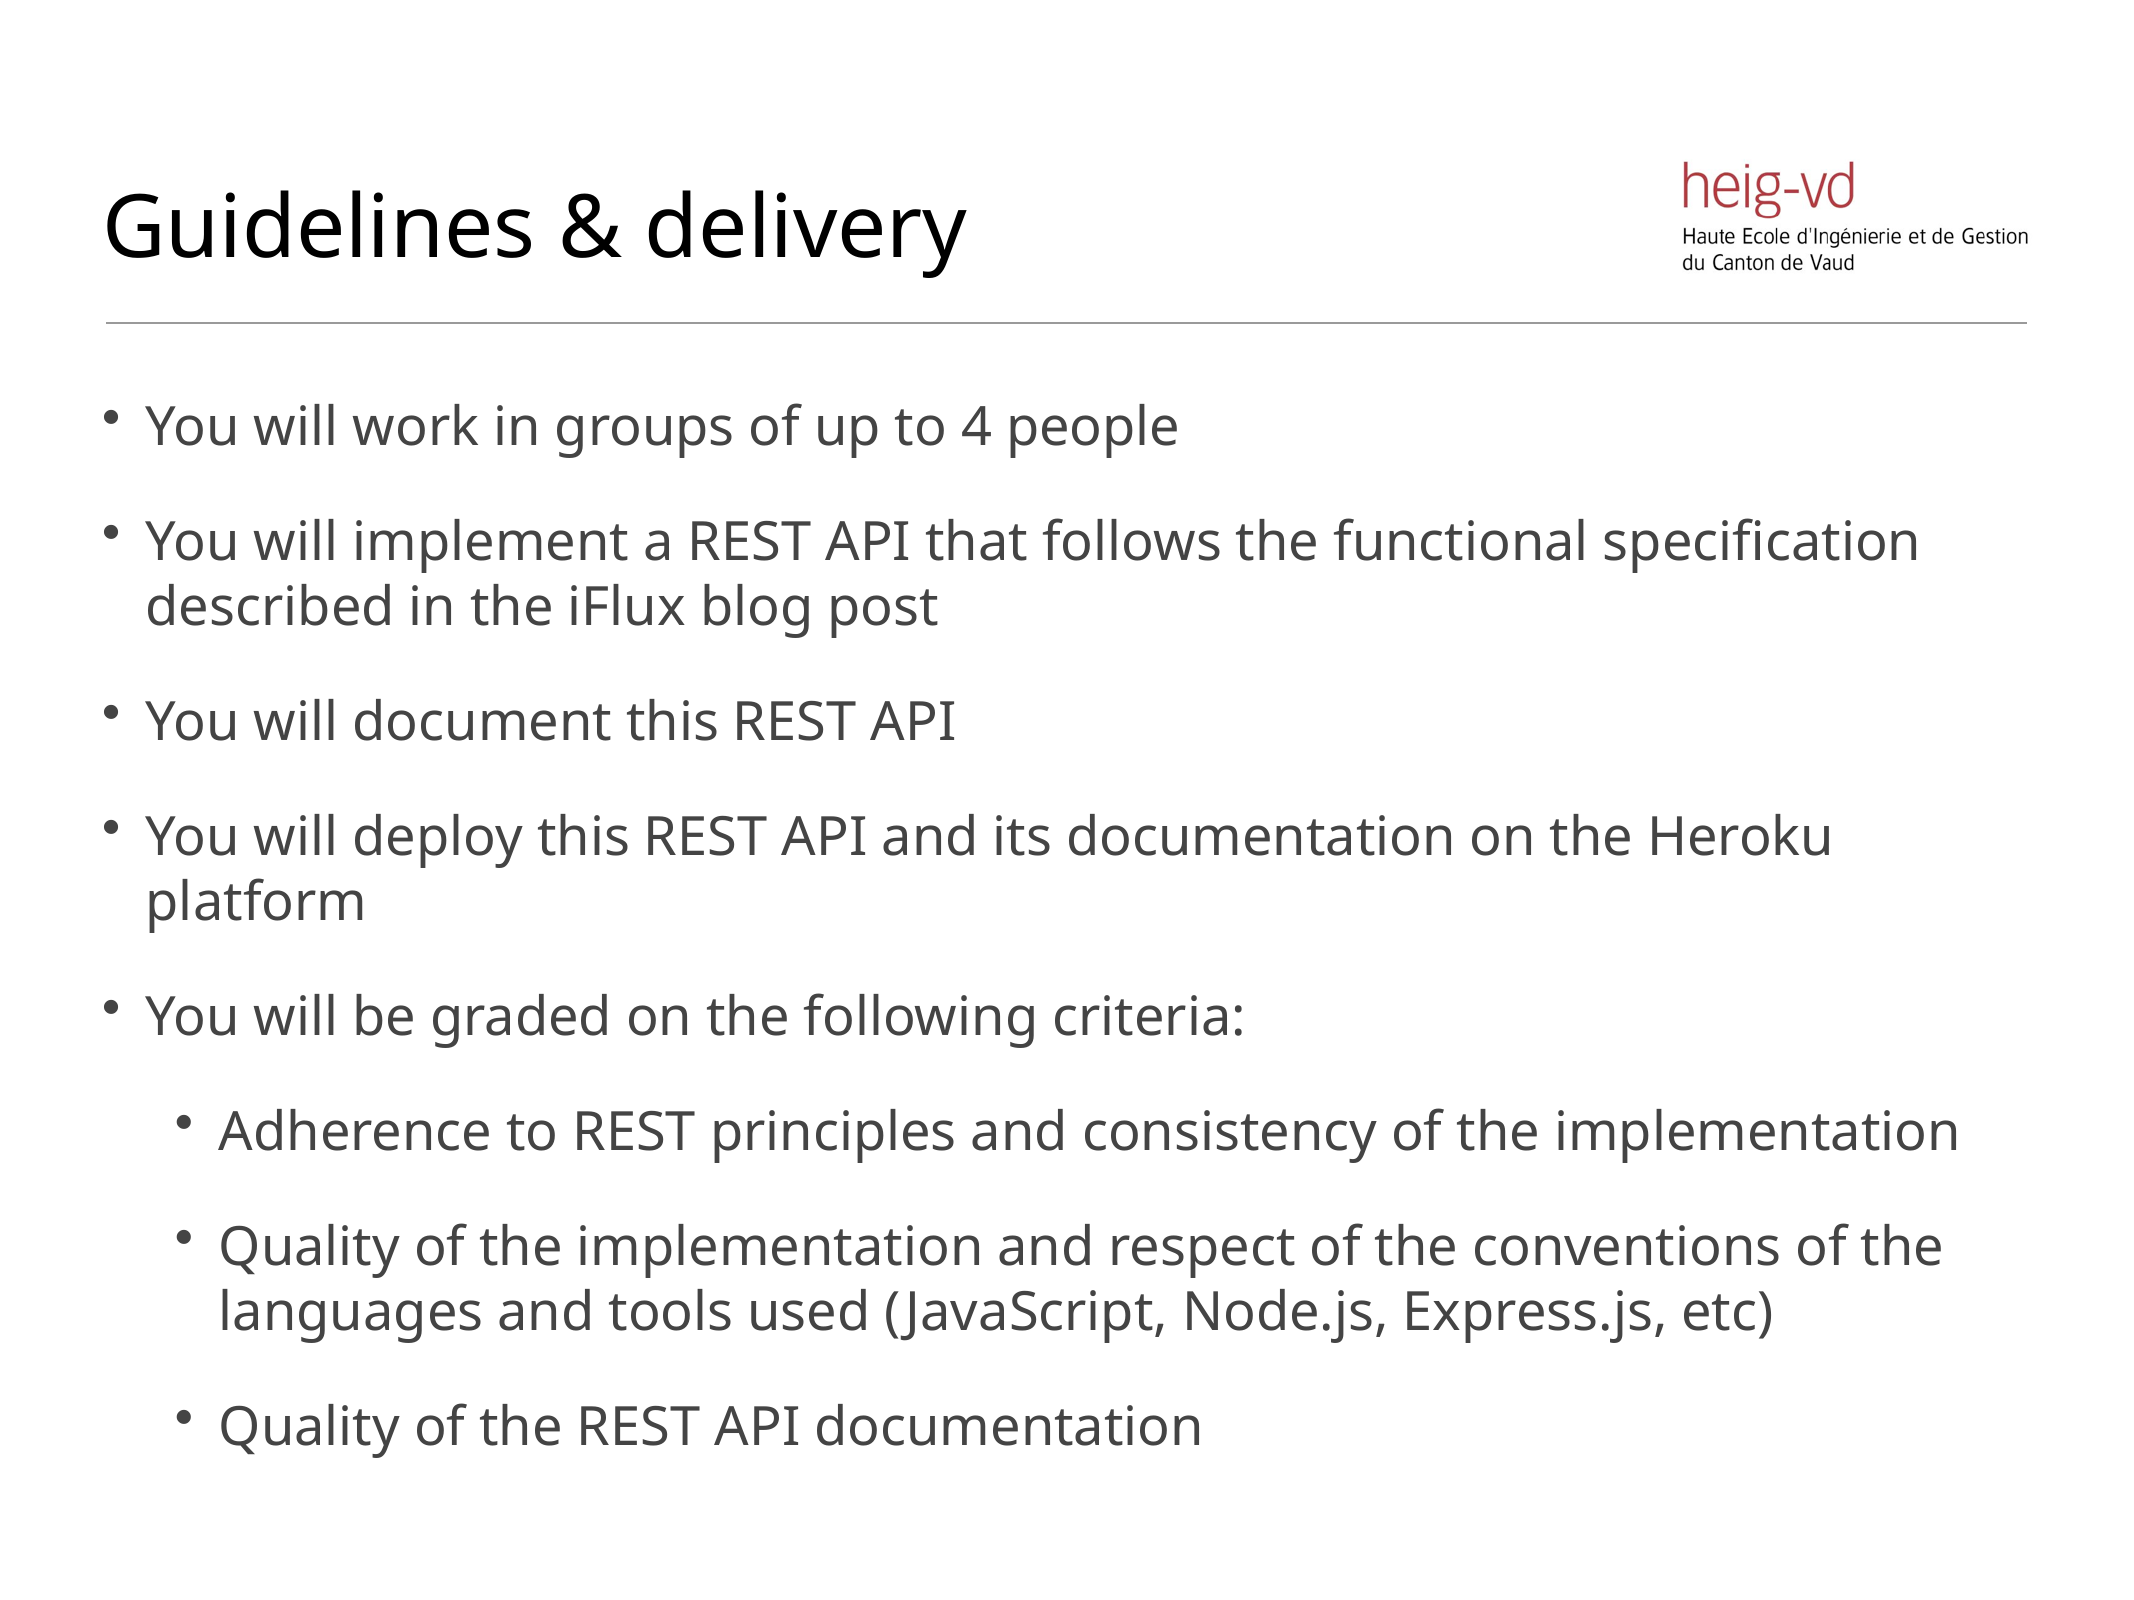

# Guidelines & delivery
You will work in groups of up to 4 people
You will implement a REST API that follows the functional specification described in the iFlux blog post
You will document this REST API
You will deploy this REST API and its documentation on the Heroku platform
You will be graded on the following criteria:
Adherence to REST principles and consistency of the implementation
Quality of the implementation and respect of the conventions of the languages and tools used (JavaScript, Node.js, Express.js, etc)
Quality of the REST API documentation